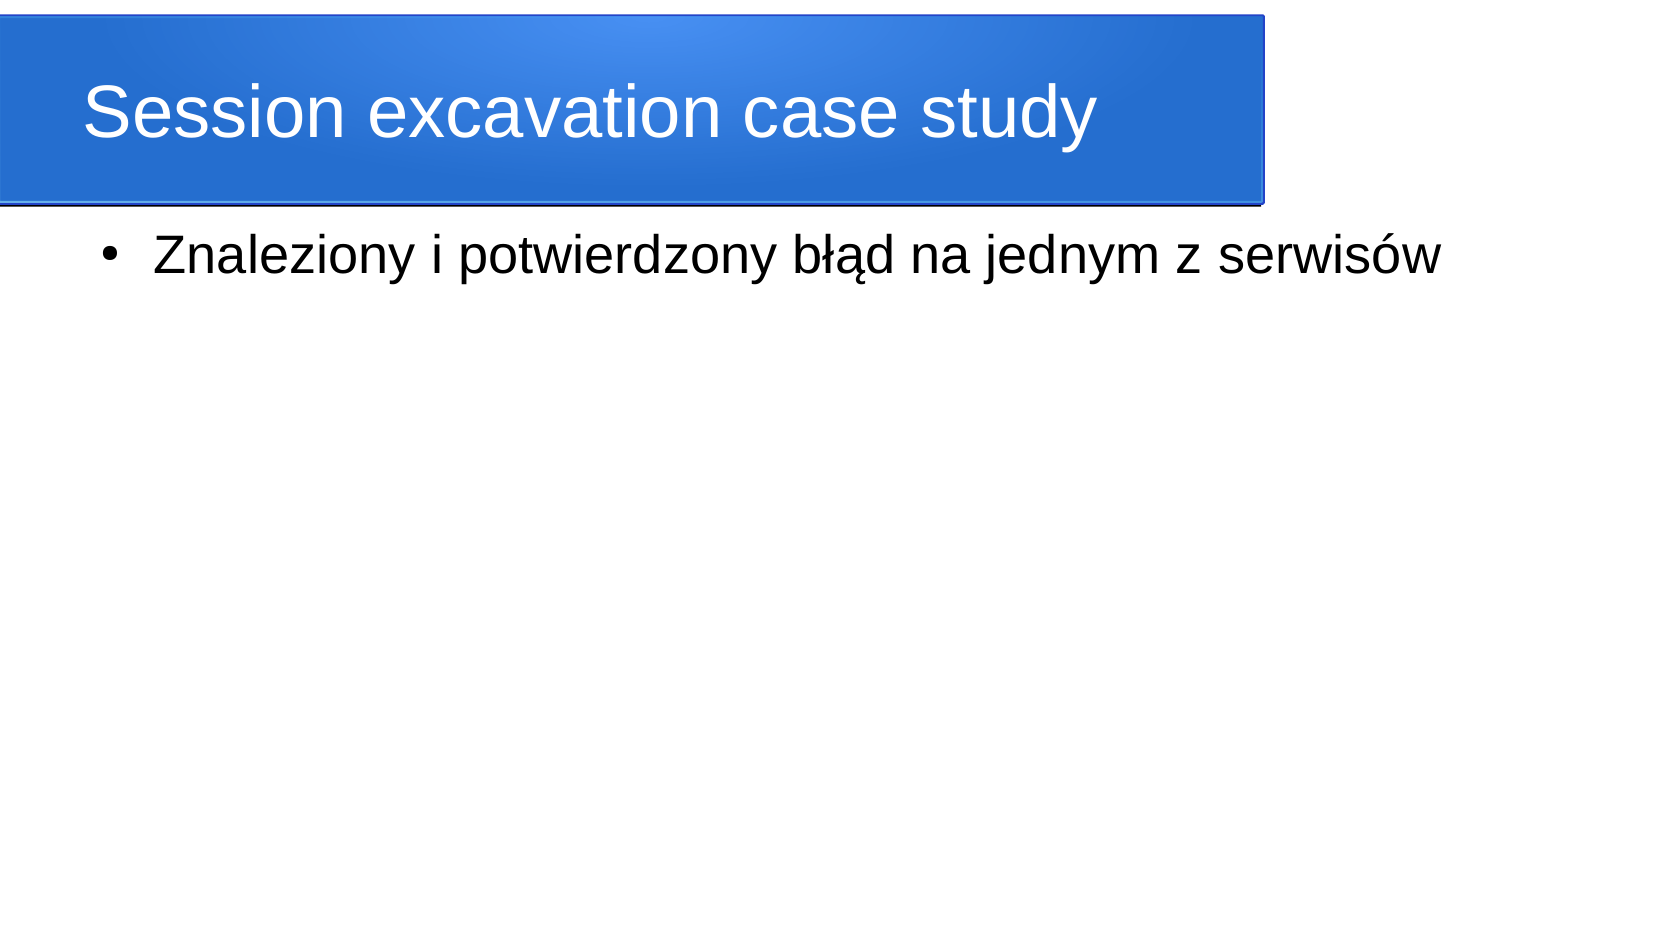

# Session excavation case study
Znaleziony i potwierdzony błąd na jednym z serwisów